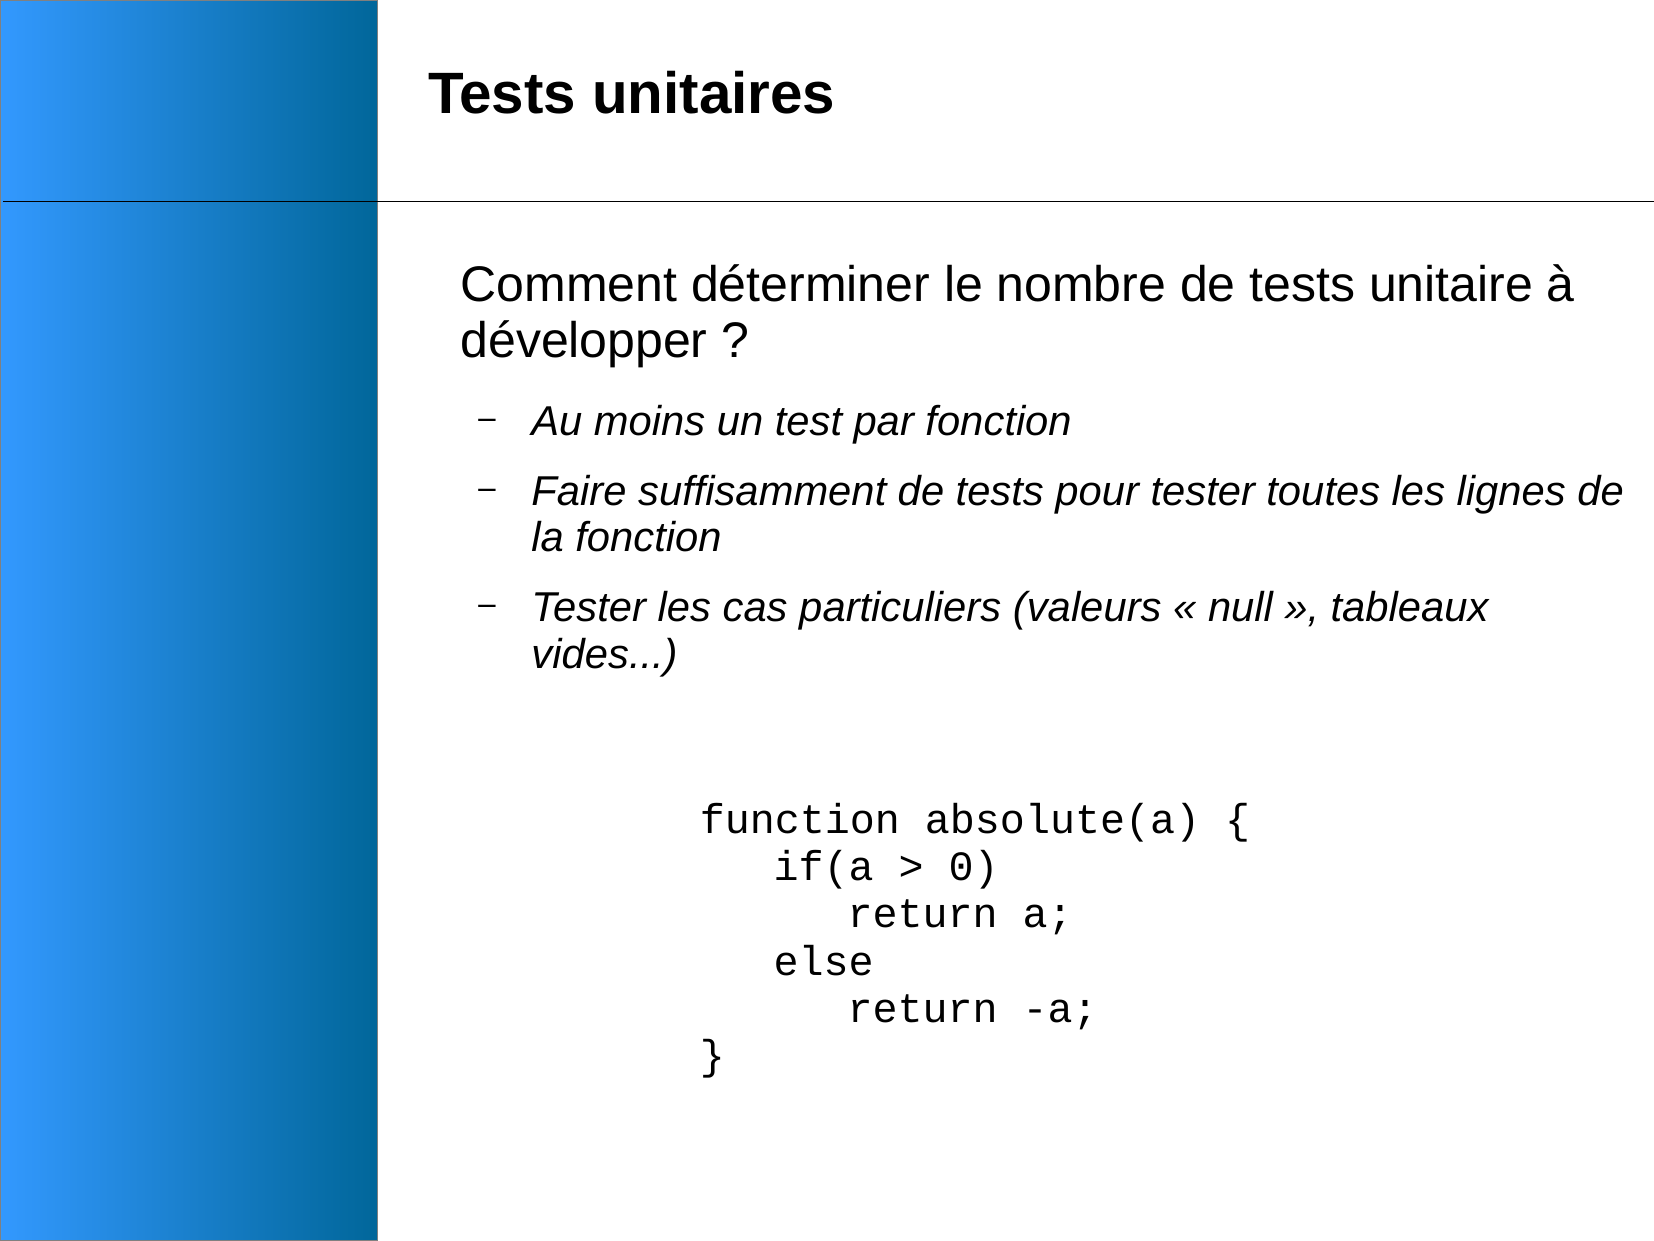

Tests unitaires
# Comment déterminer le nombre de tests unitaire à développer ?
Au moins un test par fonction
Faire suffisamment de tests pour tester toutes les lignes de la fonction
Tester les cas particuliers (valeurs « null », tableaux vides...)
function absolute(a) {
	if(a > 0)
		return a;
	else
		return -a;
}